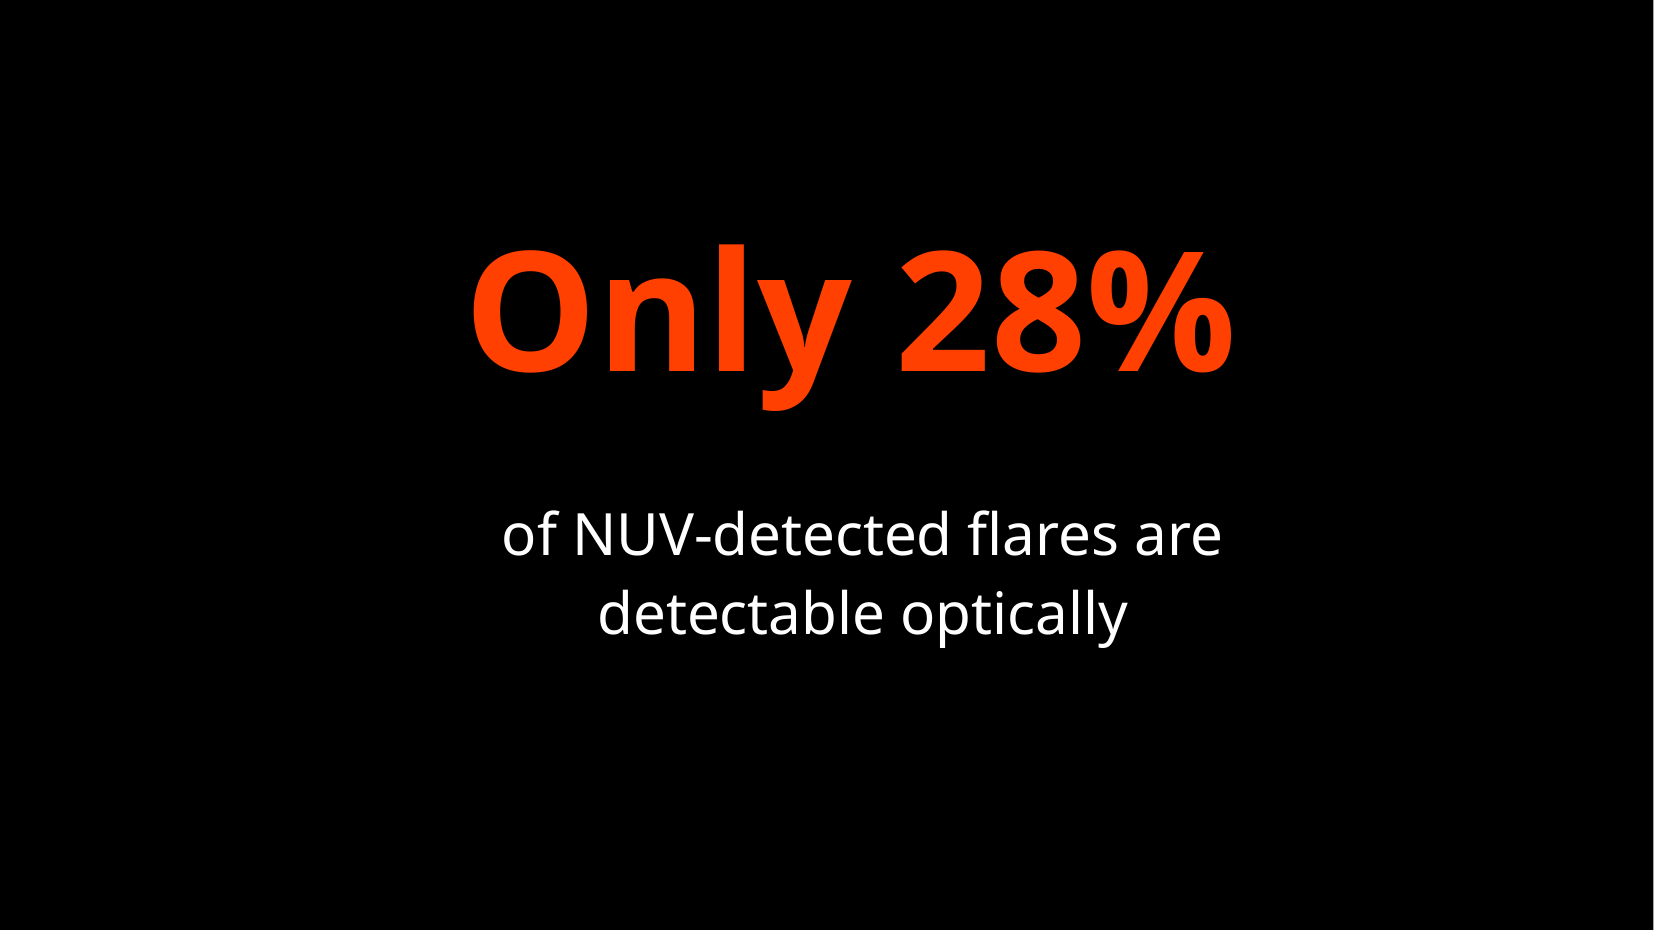

Only 28%
of NUV-detected flares are detectable optically